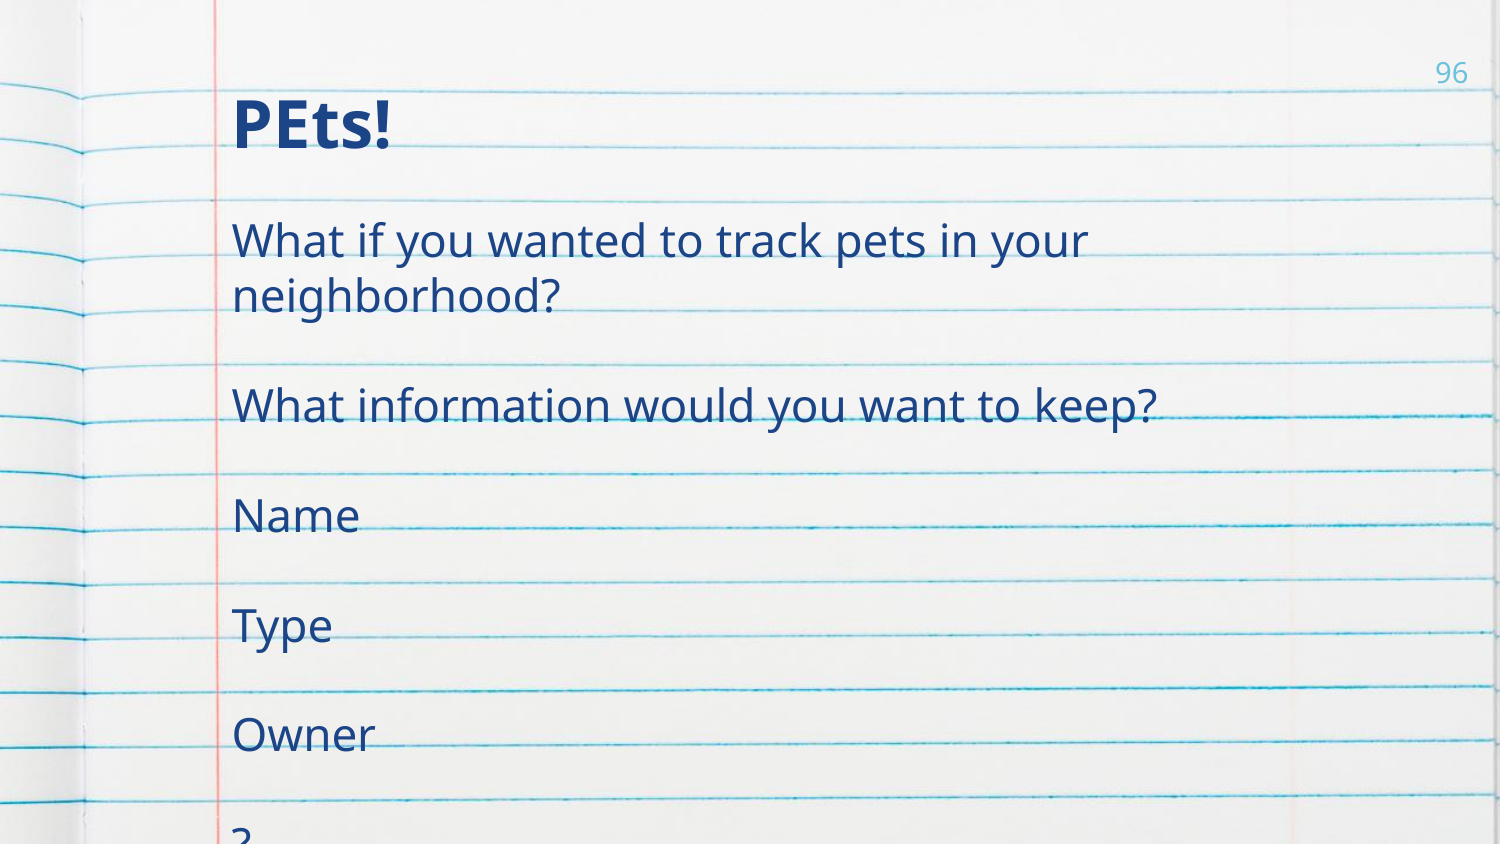

# PEts!
What if you wanted to track pets in your neighborhood?
What information would you want to keep?
Name
Type
Owner
?